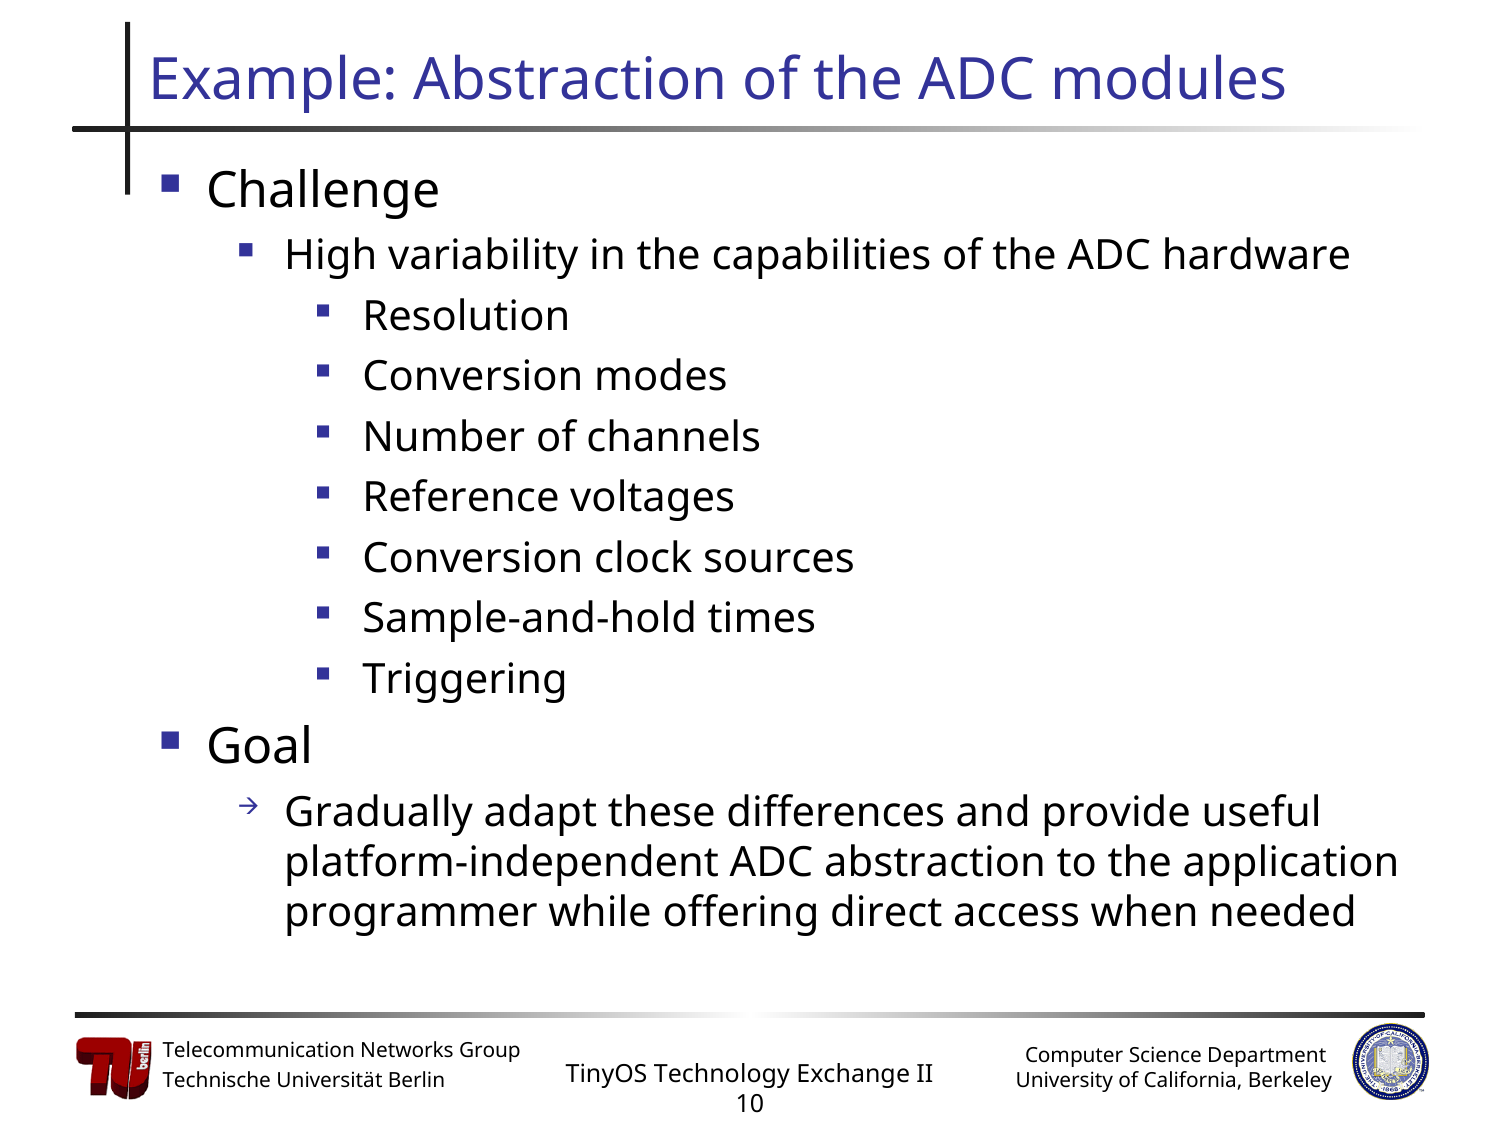

# Example: Abstraction of the ADC modules
Challenge
High variability in the capabilities of the ADC hardware
Resolution
Conversion modes
Number of channels
Reference voltages
Conversion clock sources
Sample-and-hold times
Triggering
Goal
Gradually adapt these differences and provide useful platform-independent ADC abstraction to the application programmer while offering direct access when needed